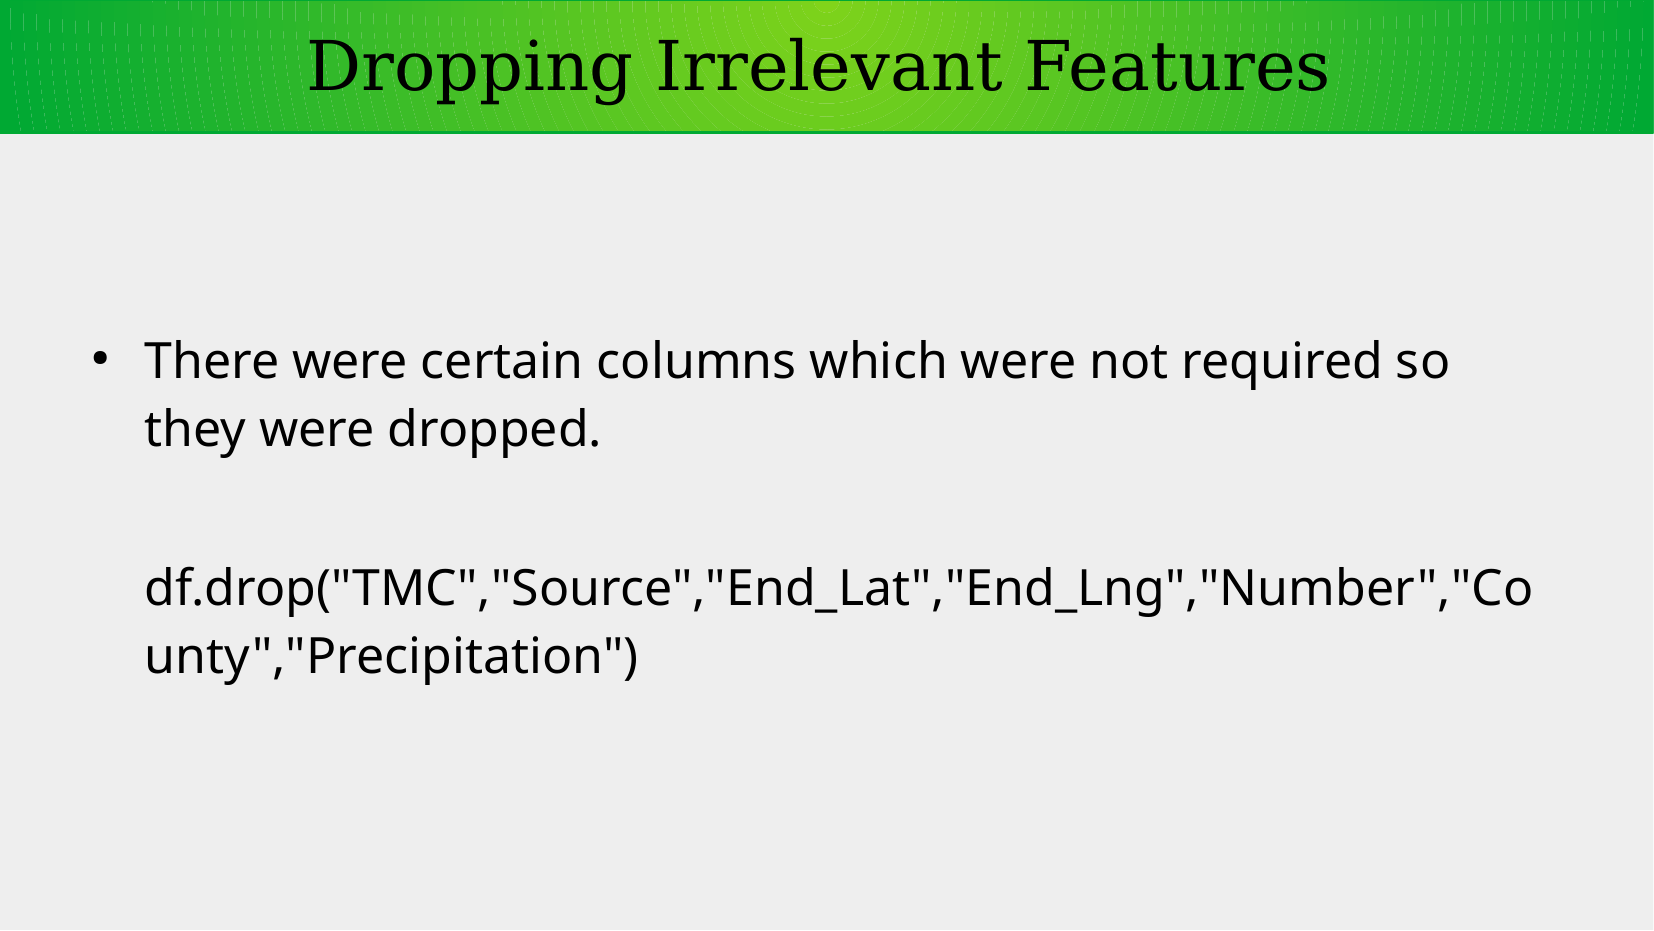

# Dropping Irrelevant Features
There were certain columns which were not required so they were dropped.
 df.drop("TMC","Source","End_Lat","End_Lng","Number","County","Precipitation")